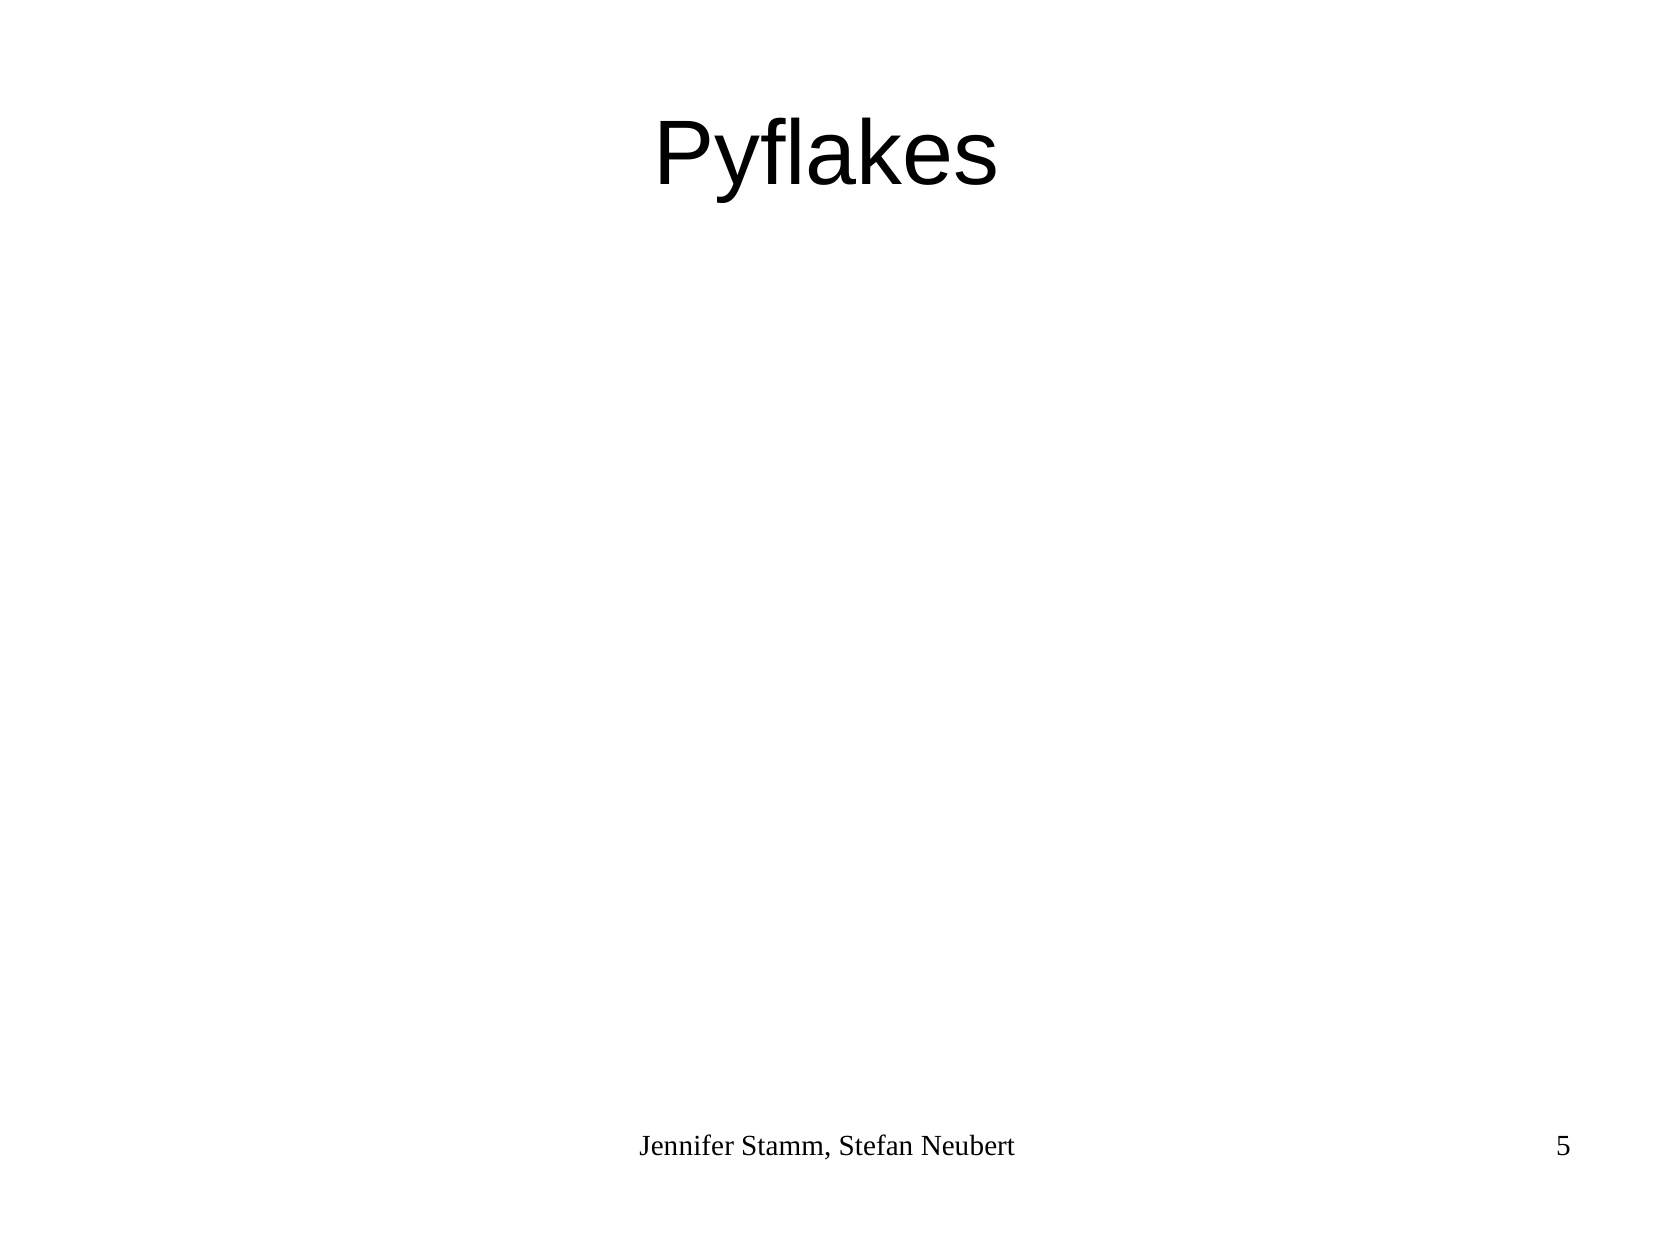

# Pyflakes
Jennifer Stamm, Stefan Neubert
5